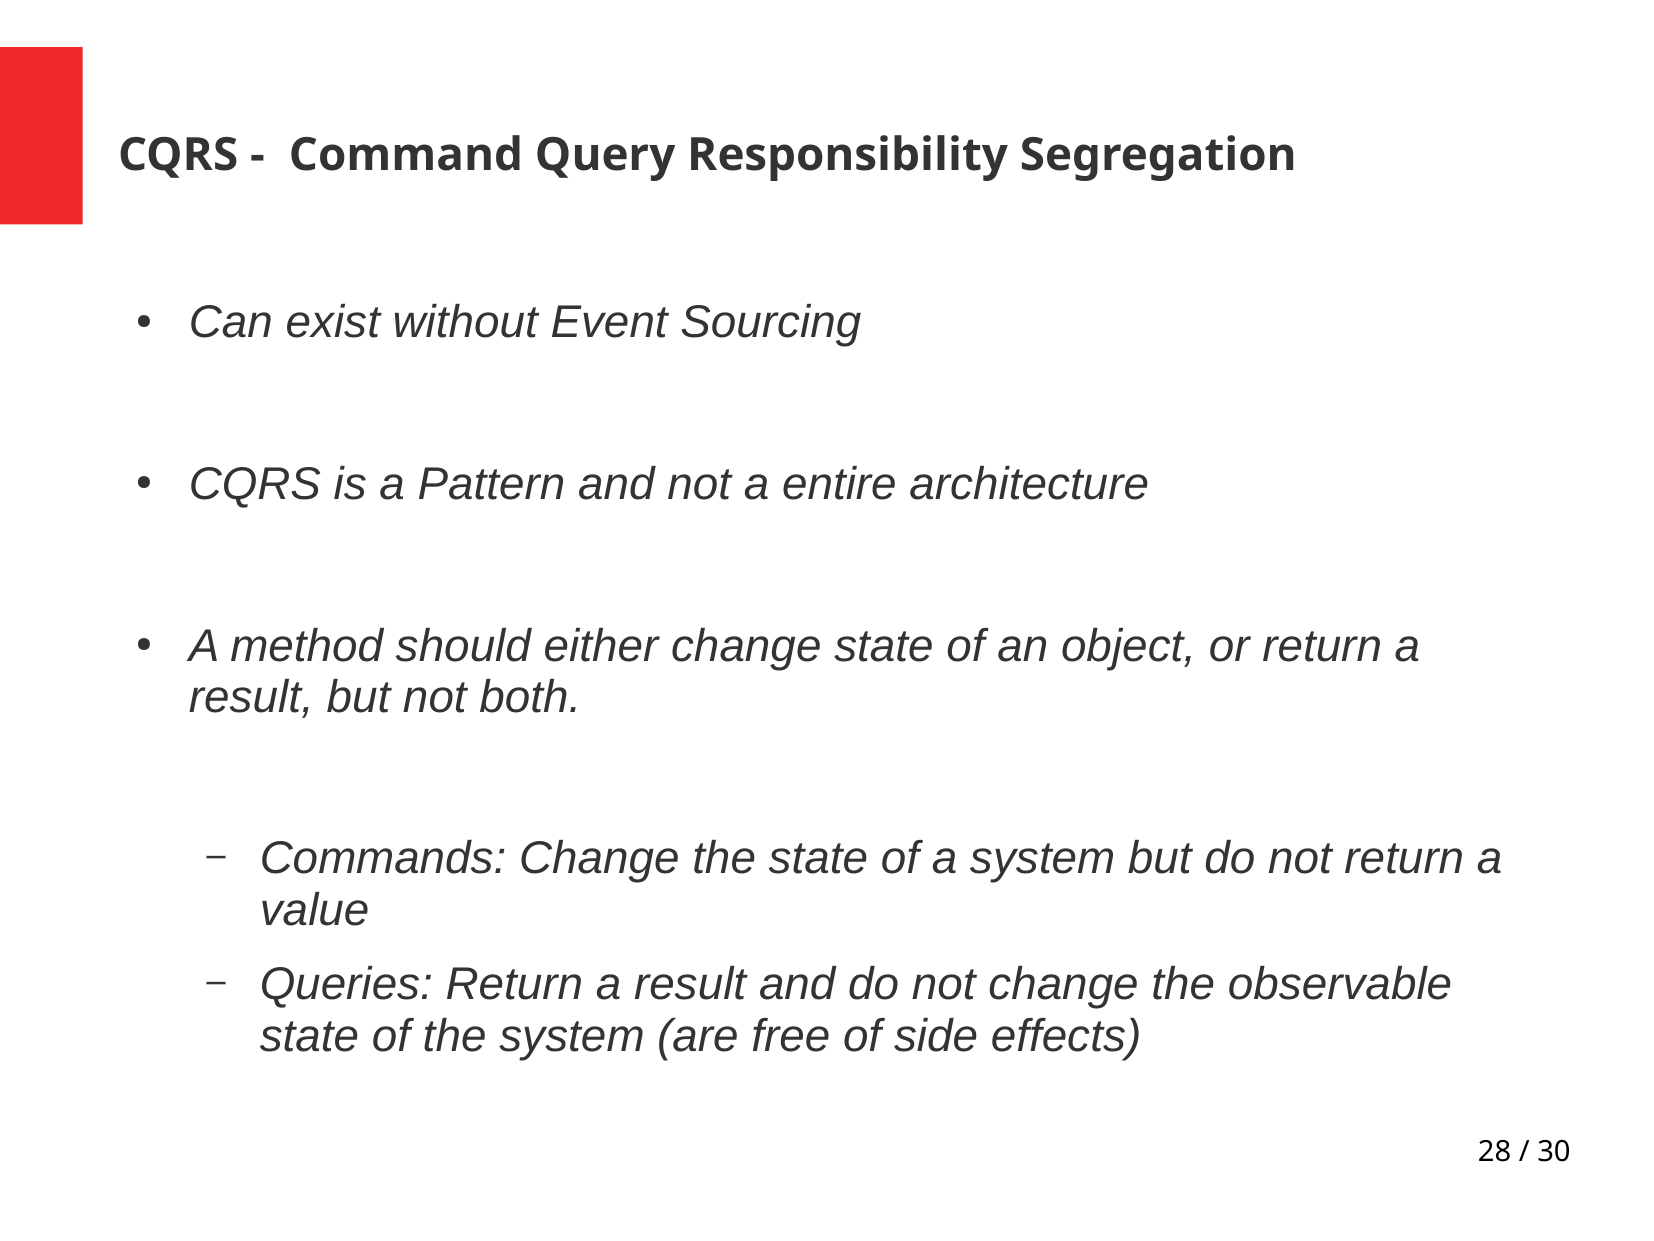

# CQRS - Command Query Responsibility Segregation
Can exist without Event Sourcing
CQRS is a Pattern and not a entire architecture
A method should either change state of an object, or return a result, but not both.
Commands: Change the state of a system but do not return a value
Queries: Return a result and do not change the observable state of the system (are free of side effects)
28